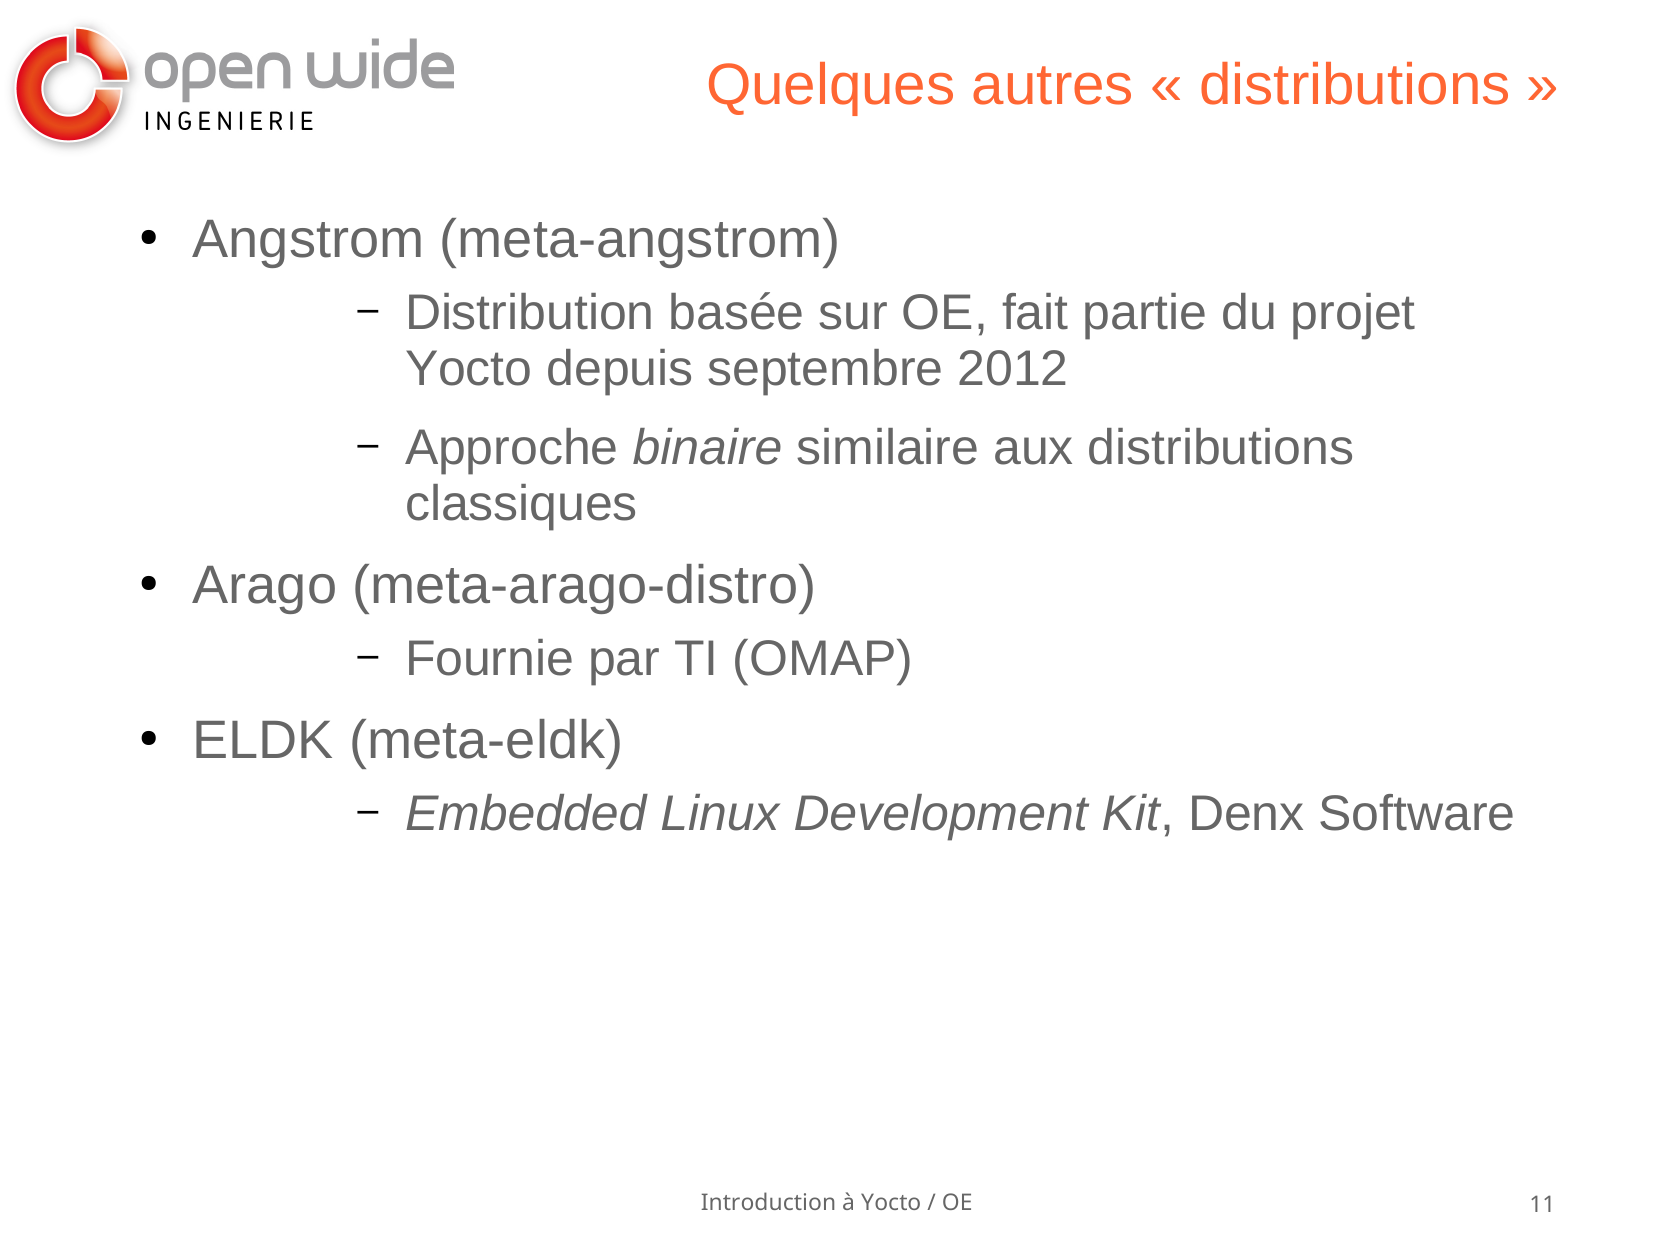

# Quelques autres « distributions »
Angstrom (meta-angstrom)
Distribution basée sur OE, fait partie du projet Yocto depuis septembre 2012
Approche binaire similaire aux distributions classiques
Arago (meta-arago-distro)
Fournie par TI (OMAP)
ELDK (meta-eldk)
Embedded Linux Development Kit, Denx Software